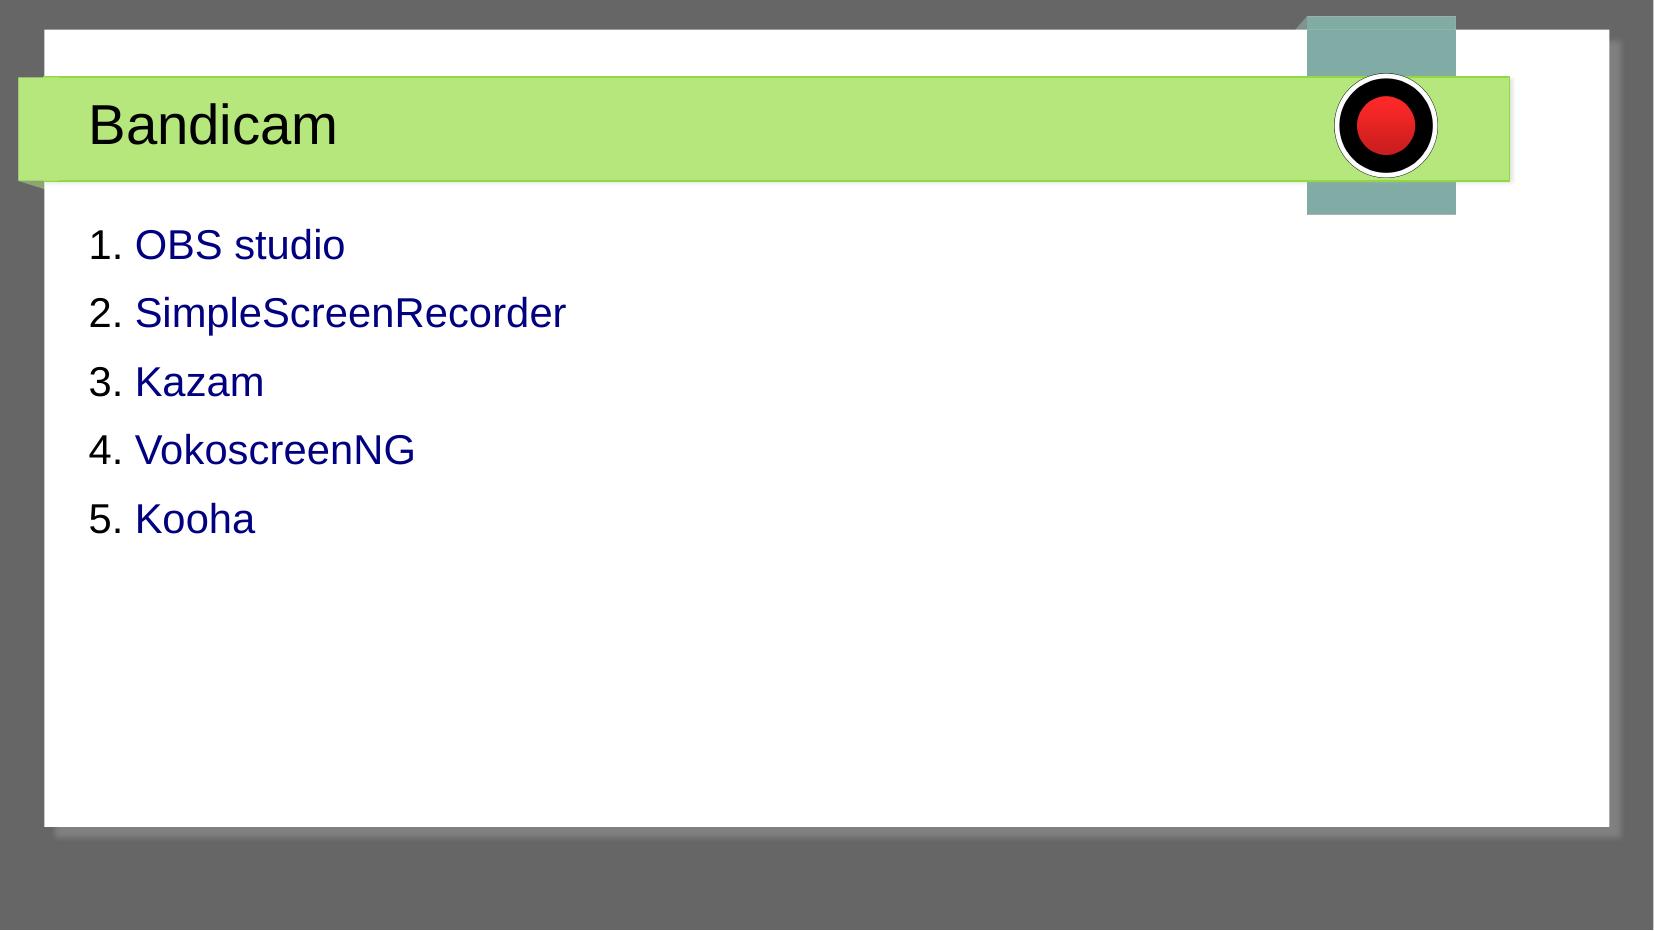

# Bandicam
1. OBS studio
2. SimpleScreenRecorder
3. Kazam
4. VokoscreenNG
5. Kooha